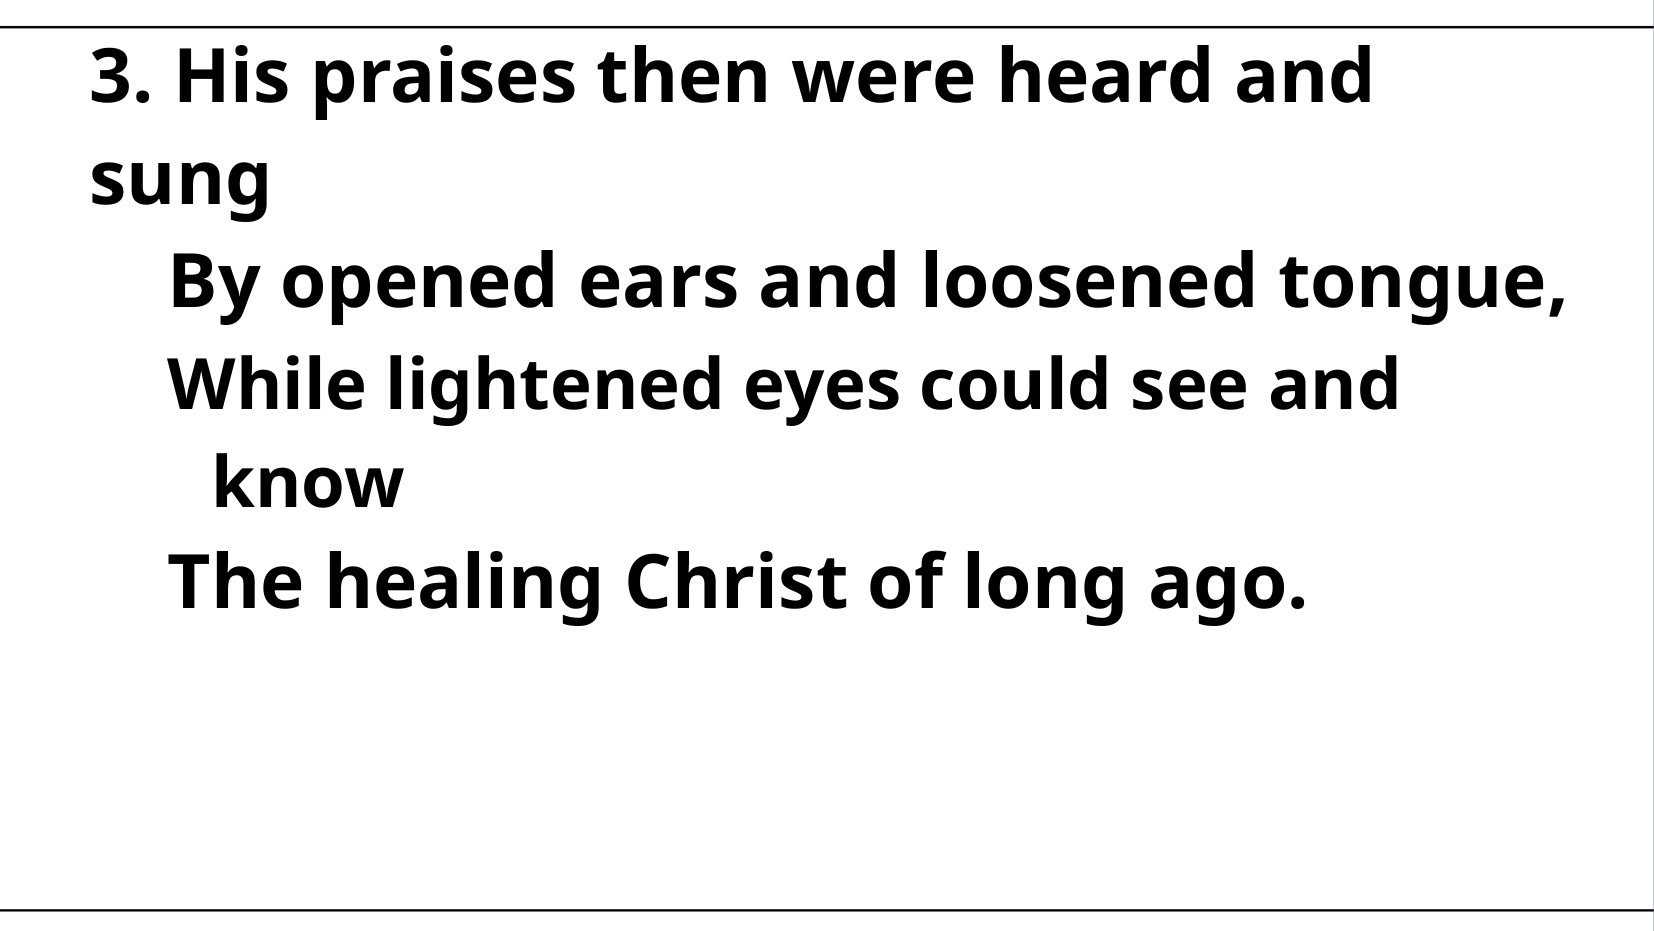

3. His praises then were heard and sung
 By opened ears and loosened tongue,
 While lightened eyes could see and know
 The healing Christ of long ago.